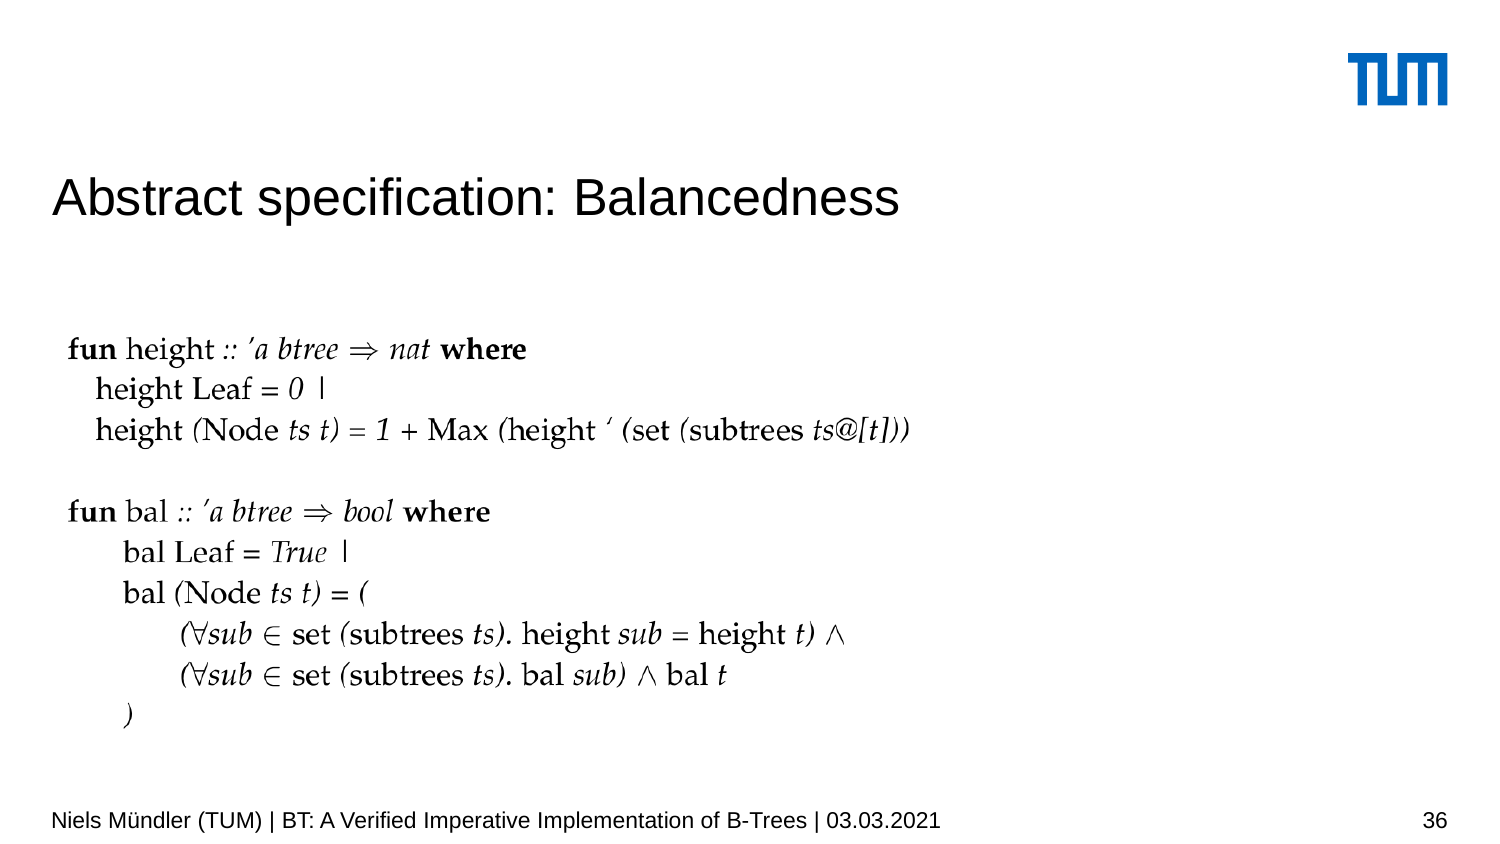

Abstract specification: Balancedness
#
Niels Mündler (TUM) | BT: A Verified Imperative Implementation of B-Trees
36